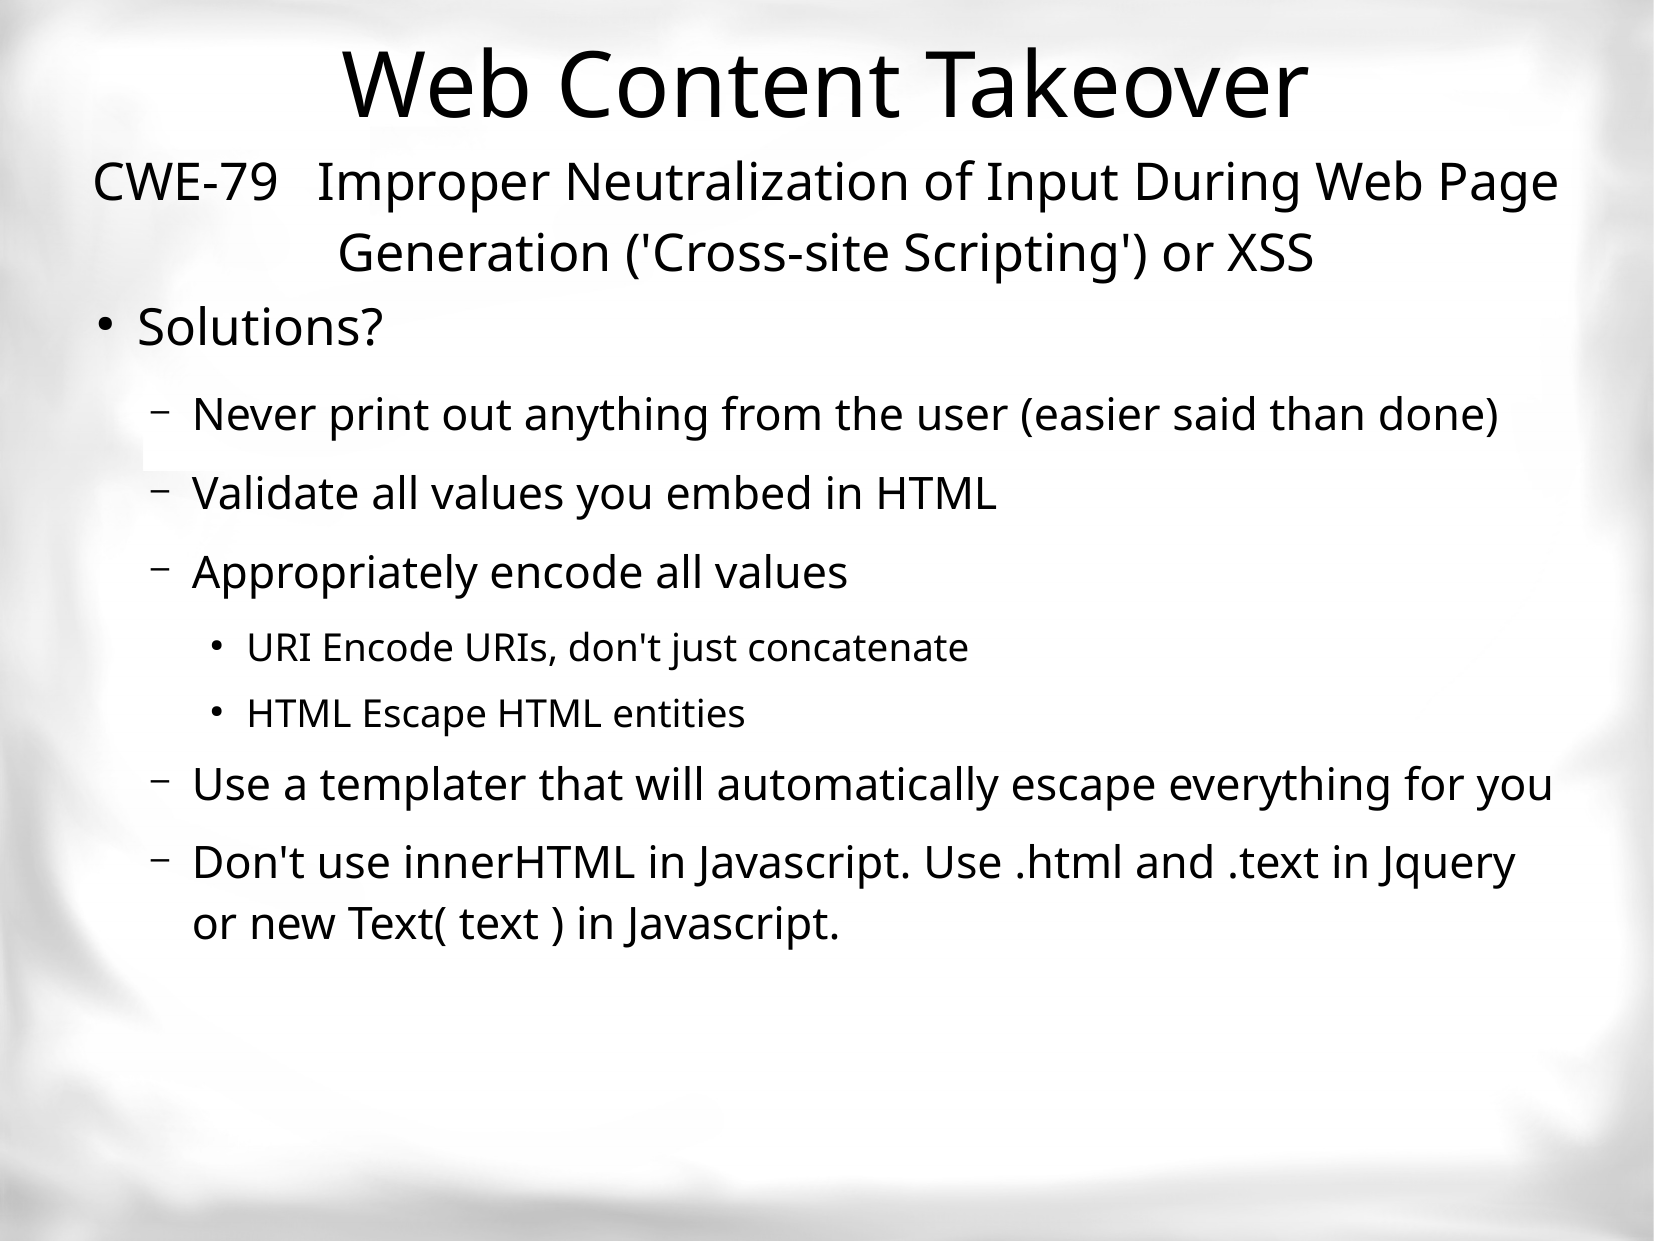

# Web Content Takeover CWE-79 	Improper Neutralization of Input During Web Page Generation ('Cross-site Scripting') or XSS
Solutions?
Never print out anything from the user (easier said than done)
Validate all values you embed in HTML
Appropriately encode all values
URI Encode URIs, don't just concatenate
HTML Escape HTML entities
Use a templater that will automatically escape everything for you
Don't use innerHTML in Javascript. Use .html and .text in Jquery or new Text( text ) in Javascript.